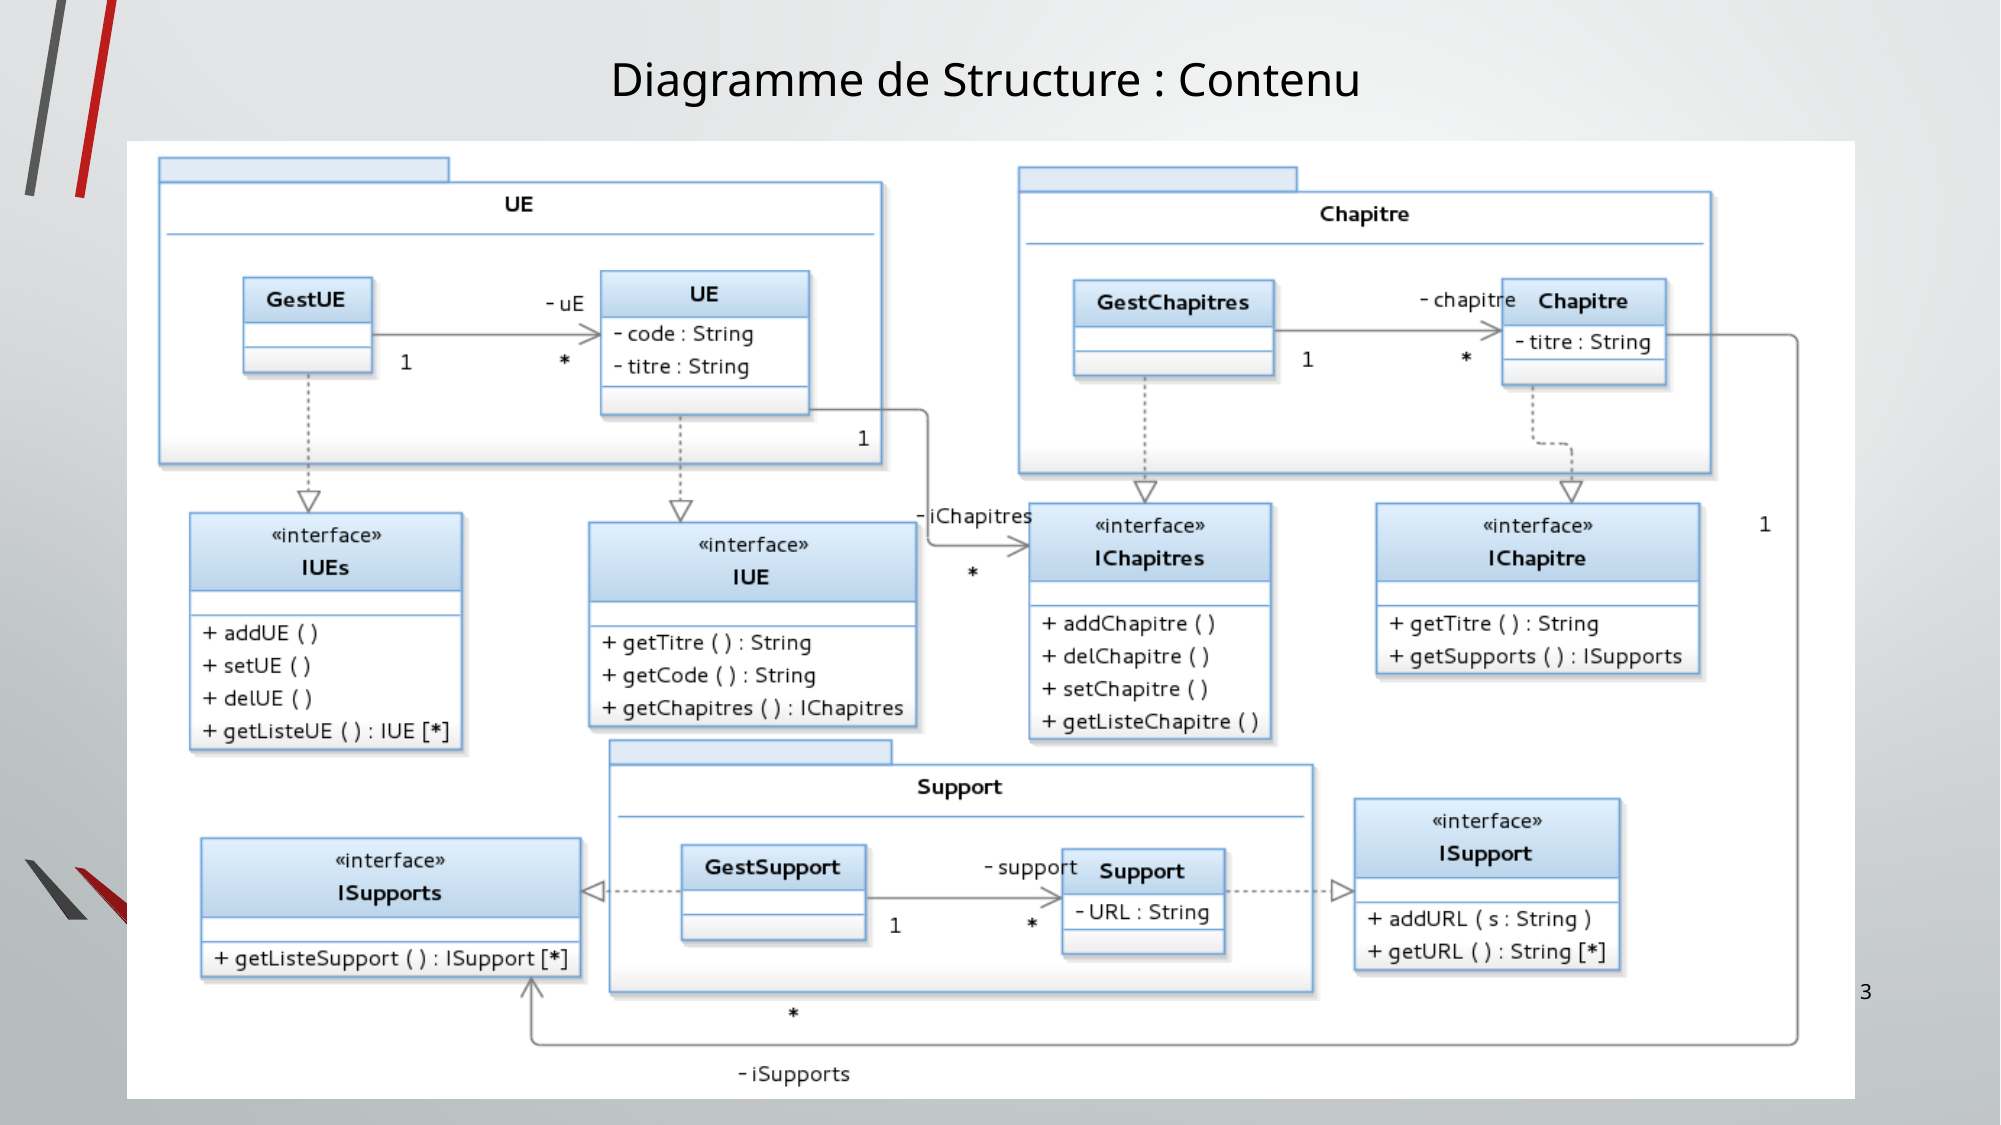

# Diagramme de Structure : Contenu
3